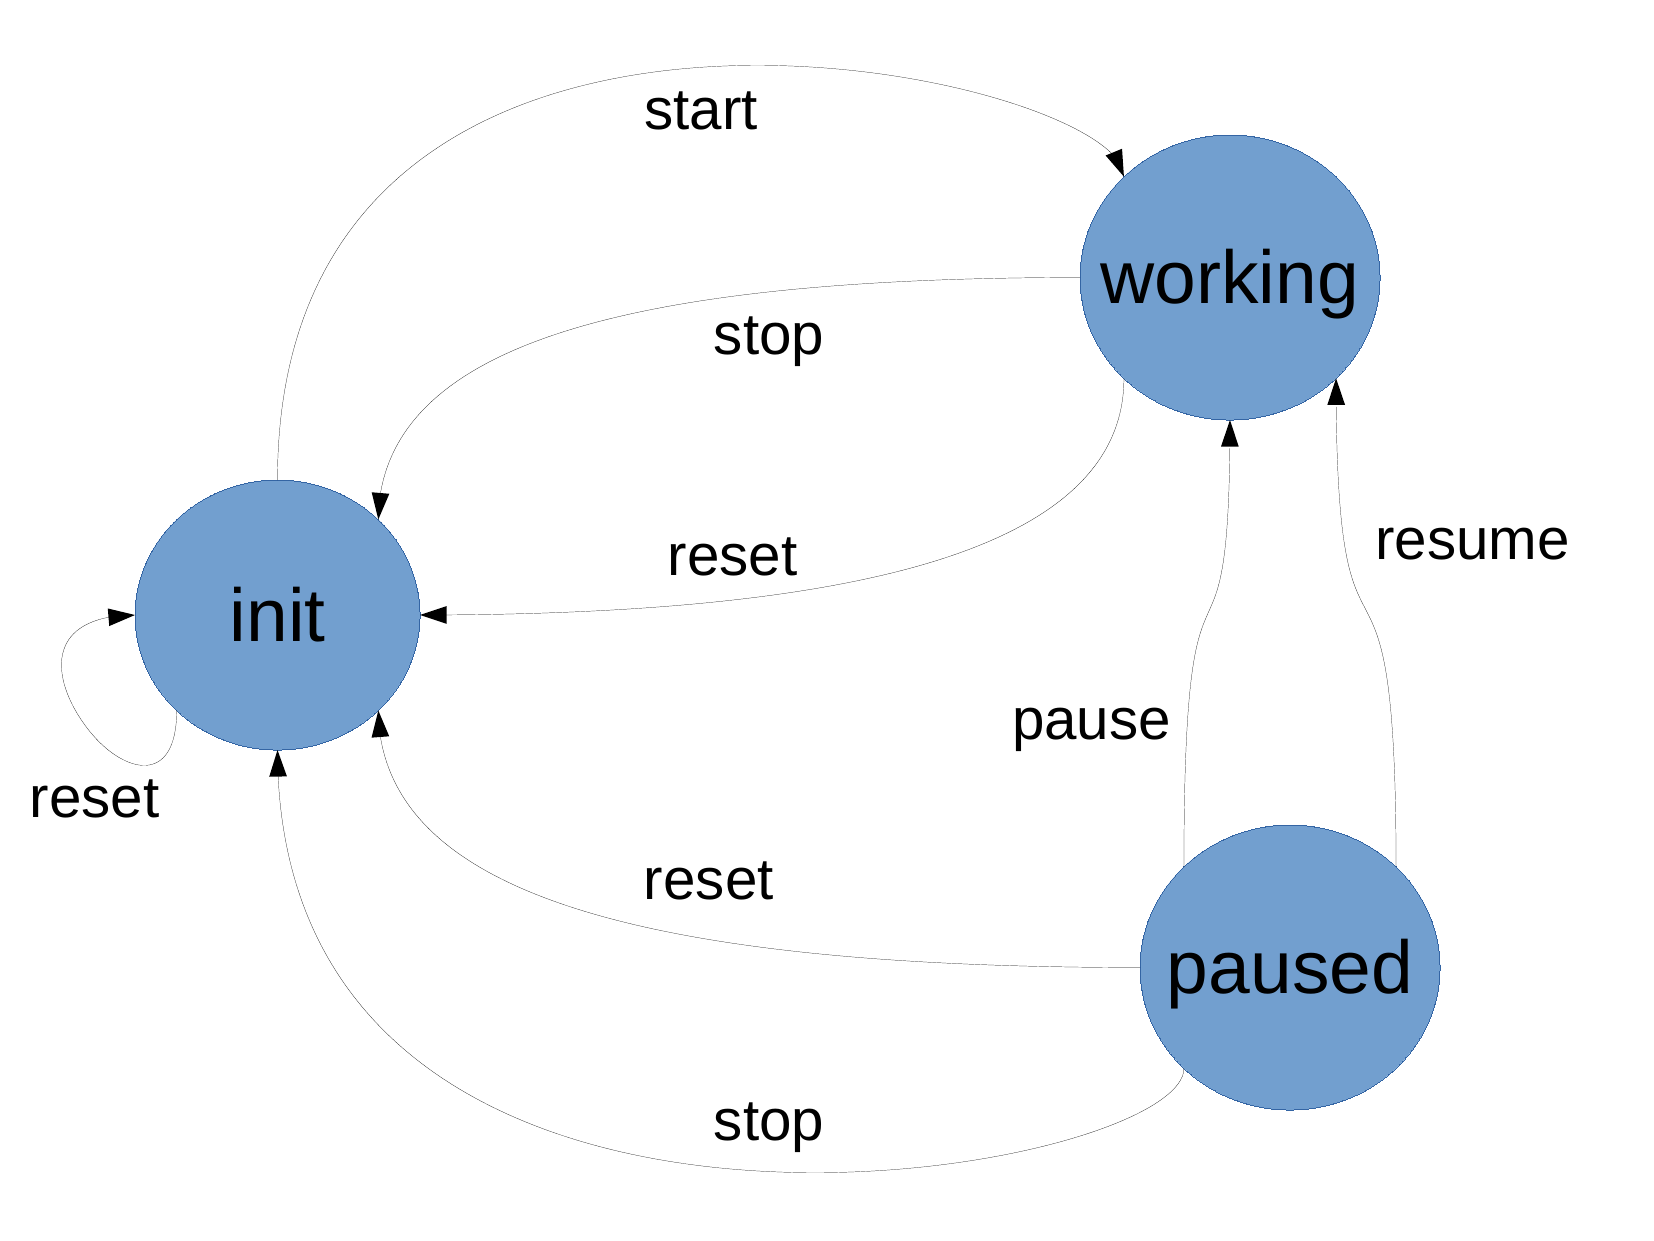

#
start
working
stop
init
resume
reset
pause
reset
paused
reset
stop